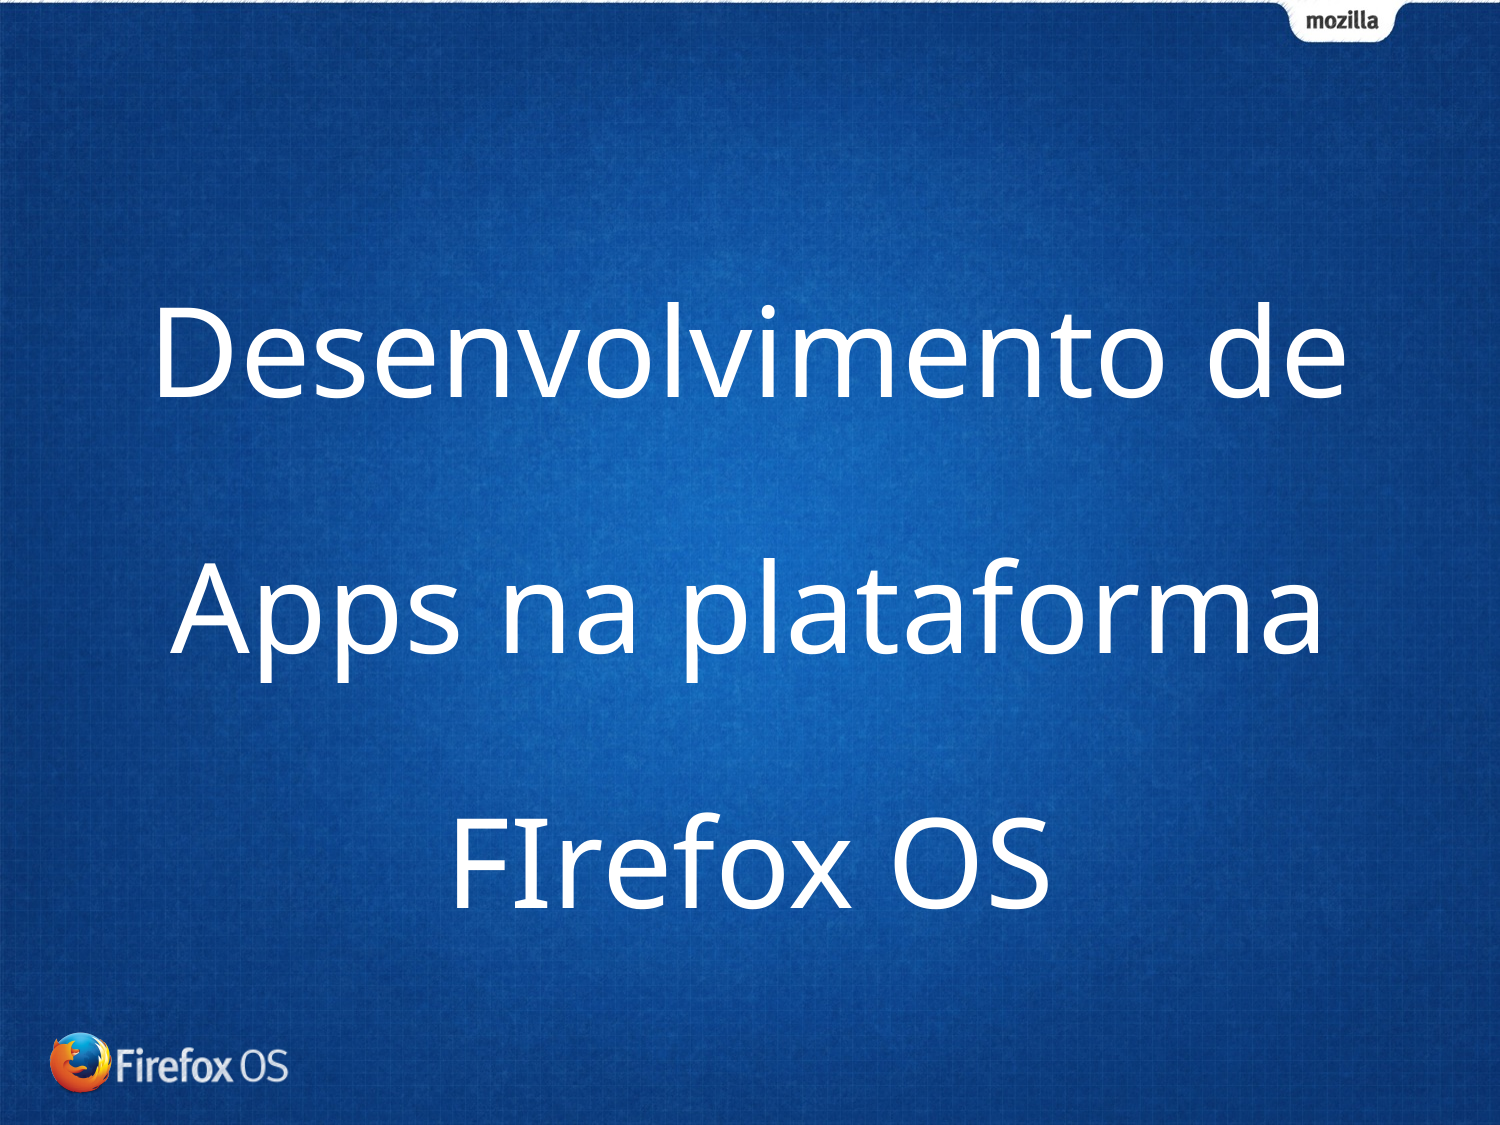

# Desenvolvimento de Apps na plataforma FIrefox OS